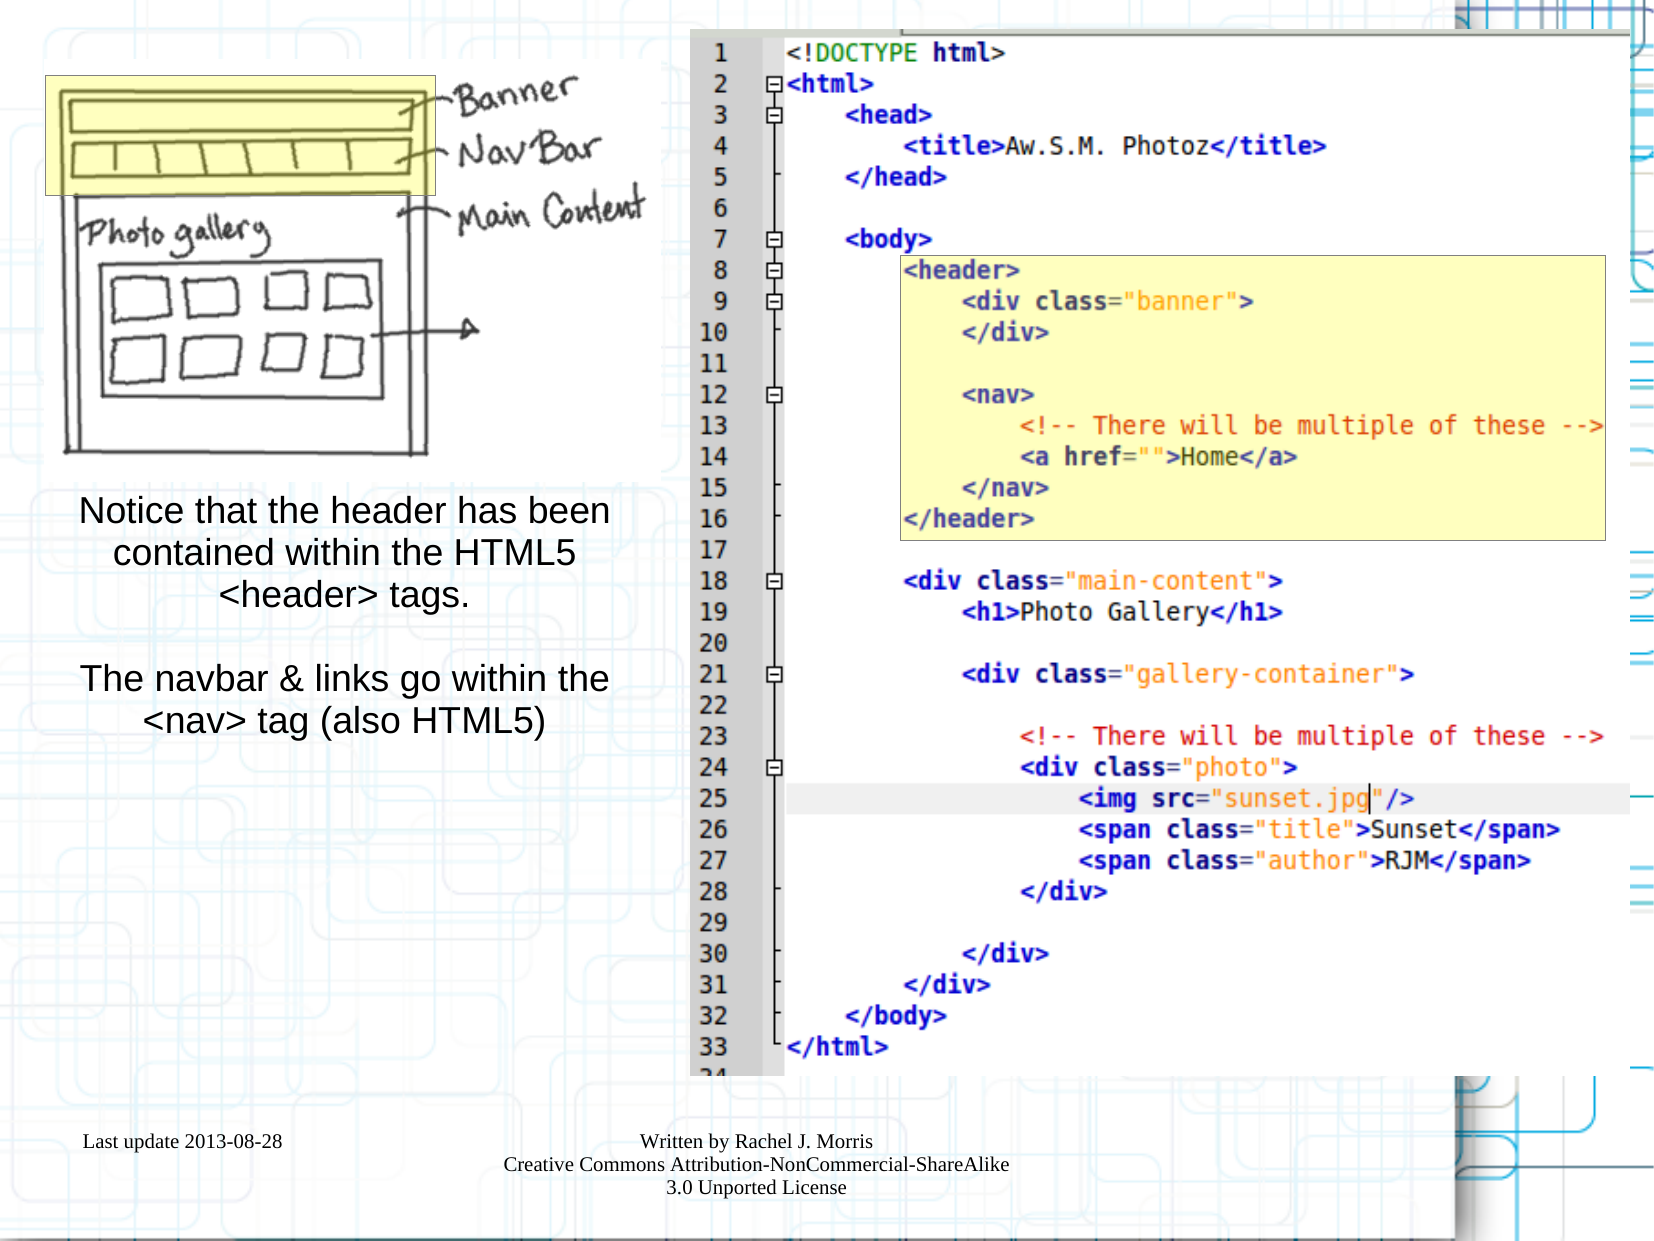

Notice that the header has been contained within the HTML5 <header> tags.
The navbar & links go within the <nav> tag (also HTML5)